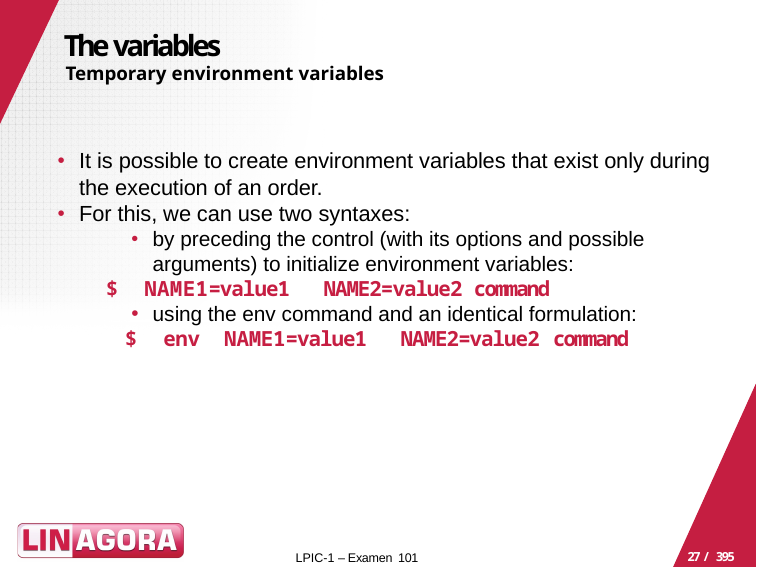

The variables
Temporary environment variables
It is possible to create environment variables that exist only during the execution of an order.
For this, we can use two syntaxes:
by preceding the control (with its options and possible arguments) to initialize environment variables:
$ NAME1=value1 NAME2=value2 command
using the env command and an identical formulation:
$ env NAME1=value1 NAME2=value2 command
LPIC-1 – Examen 101